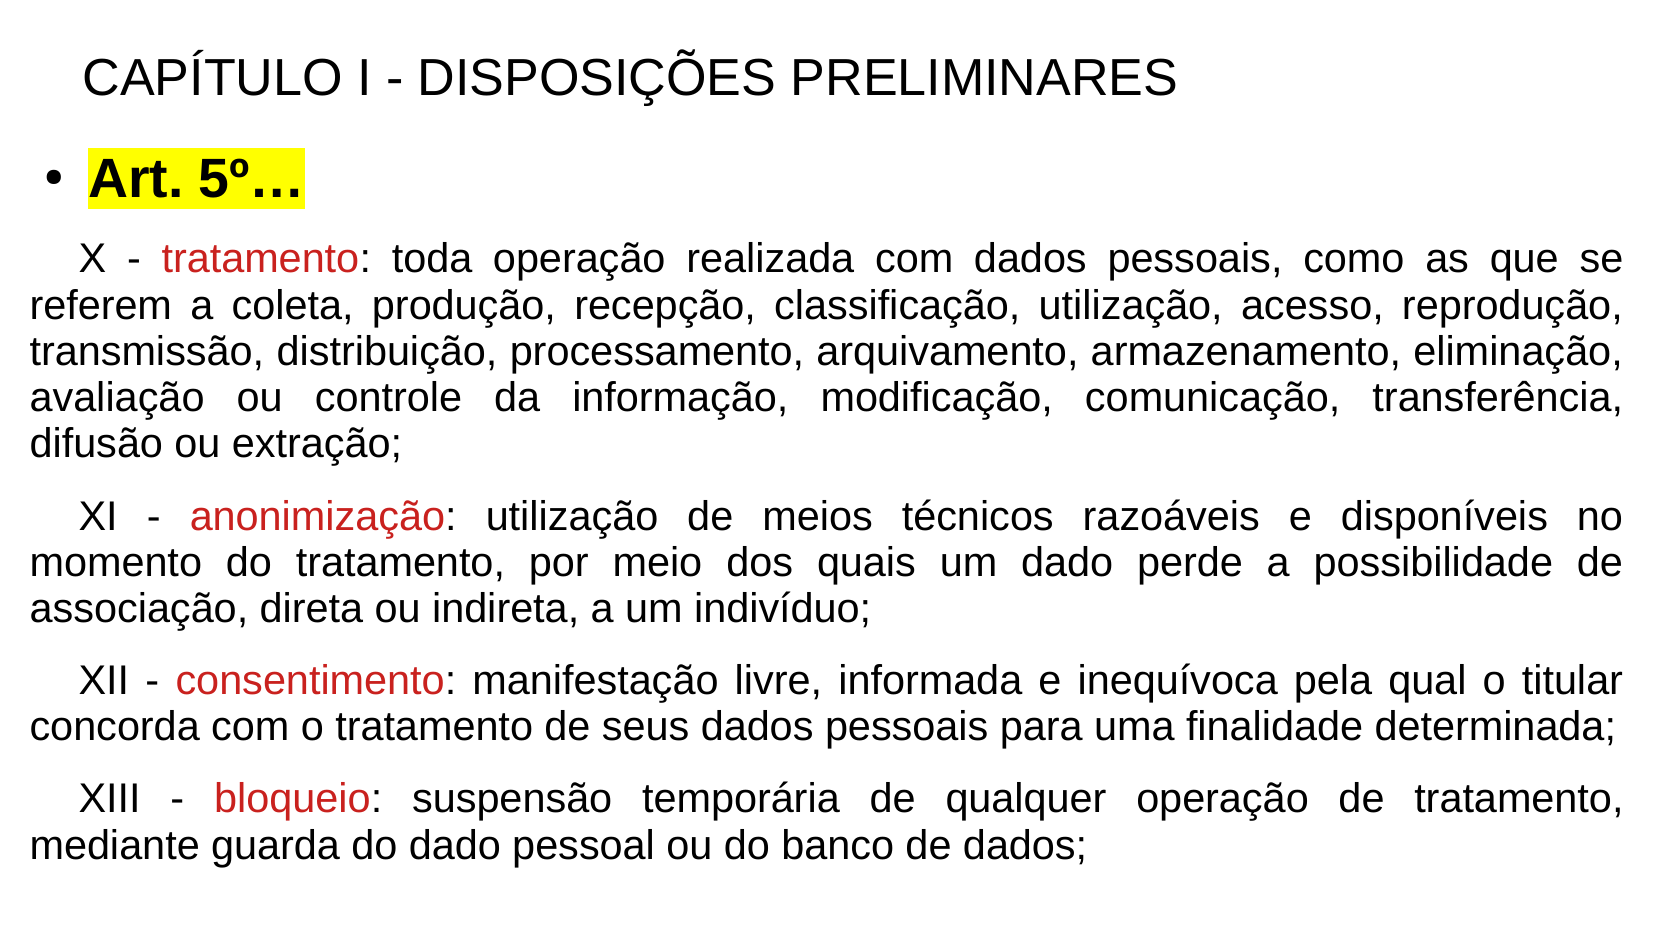

# CAPÍTULO I - DISPOSIÇÕES PRELIMINARES
Art. 5º…
X - tratamento: toda operação realizada com dados pessoais, como as que se referem a coleta, produção, recepção, classificação, utilização, acesso, reprodução, transmissão, distribuição, processamento, arquivamento, armazenamento, eliminação, avaliação ou controle da informação, modificação, comunicação, transferência, difusão ou extração;
XI - anonimização: utilização de meios técnicos razoáveis e disponíveis no momento do tratamento, por meio dos quais um dado perde a possibilidade de associação, direta ou indireta, a um indivíduo;
XII - consentimento: manifestação livre, informada e inequívoca pela qual o titular concorda com o tratamento de seus dados pessoais para uma finalidade determinada;
XIII - bloqueio: suspensão temporária de qualquer operação de tratamento, mediante guarda do dado pessoal ou do banco de dados;